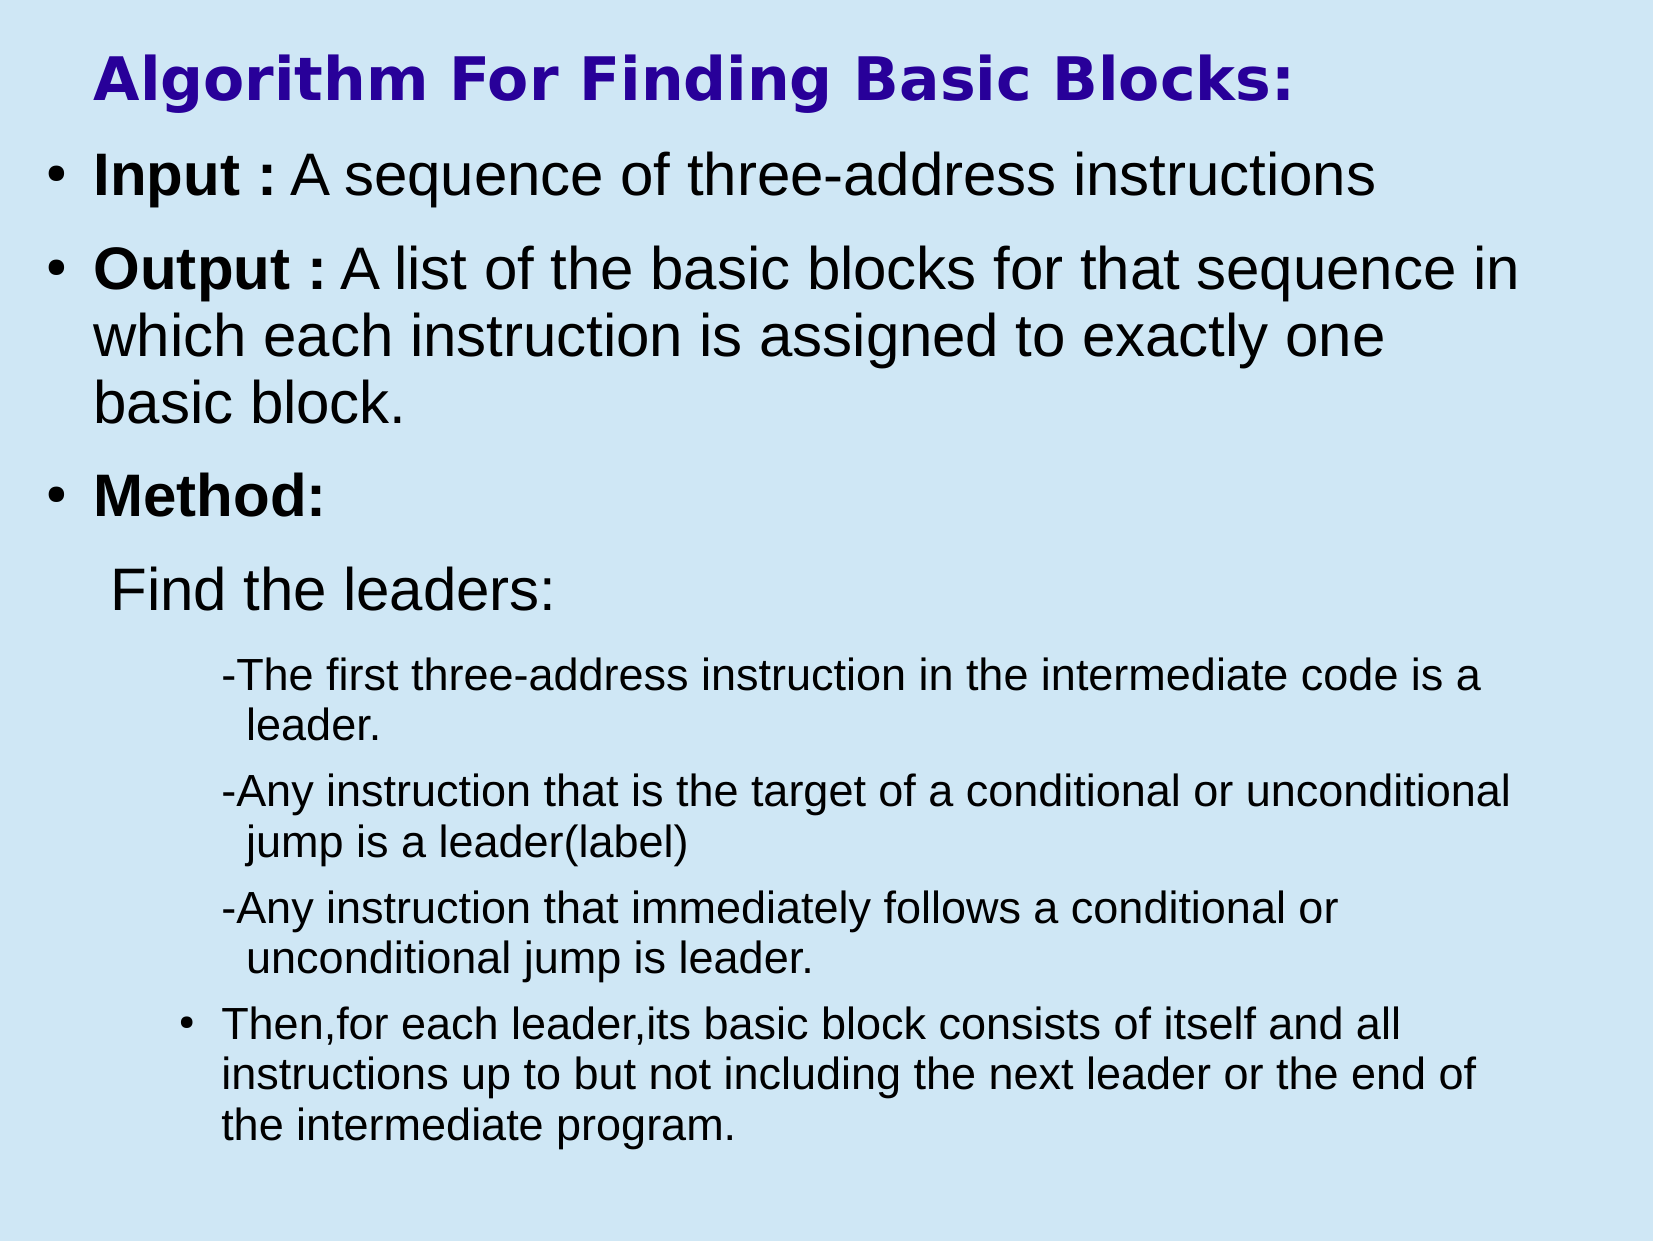

# Algorithm For Finding Basic Blocks:
Input : A sequence of three-address instructions
Output : A list of the basic blocks for that sequence in which each instruction is assigned to exactly one basic block.
Method:
 Find the leaders:
-The first three-address instruction in the intermediate code is a leader.
-Any instruction that is the target of a conditional or unconditional jump is a leader(label)
-Any instruction that immediately follows a conditional or unconditional jump is leader.
Then,for each leader,its basic block consists of itself and all instructions up to but not including the next leader or the end of the intermediate program.